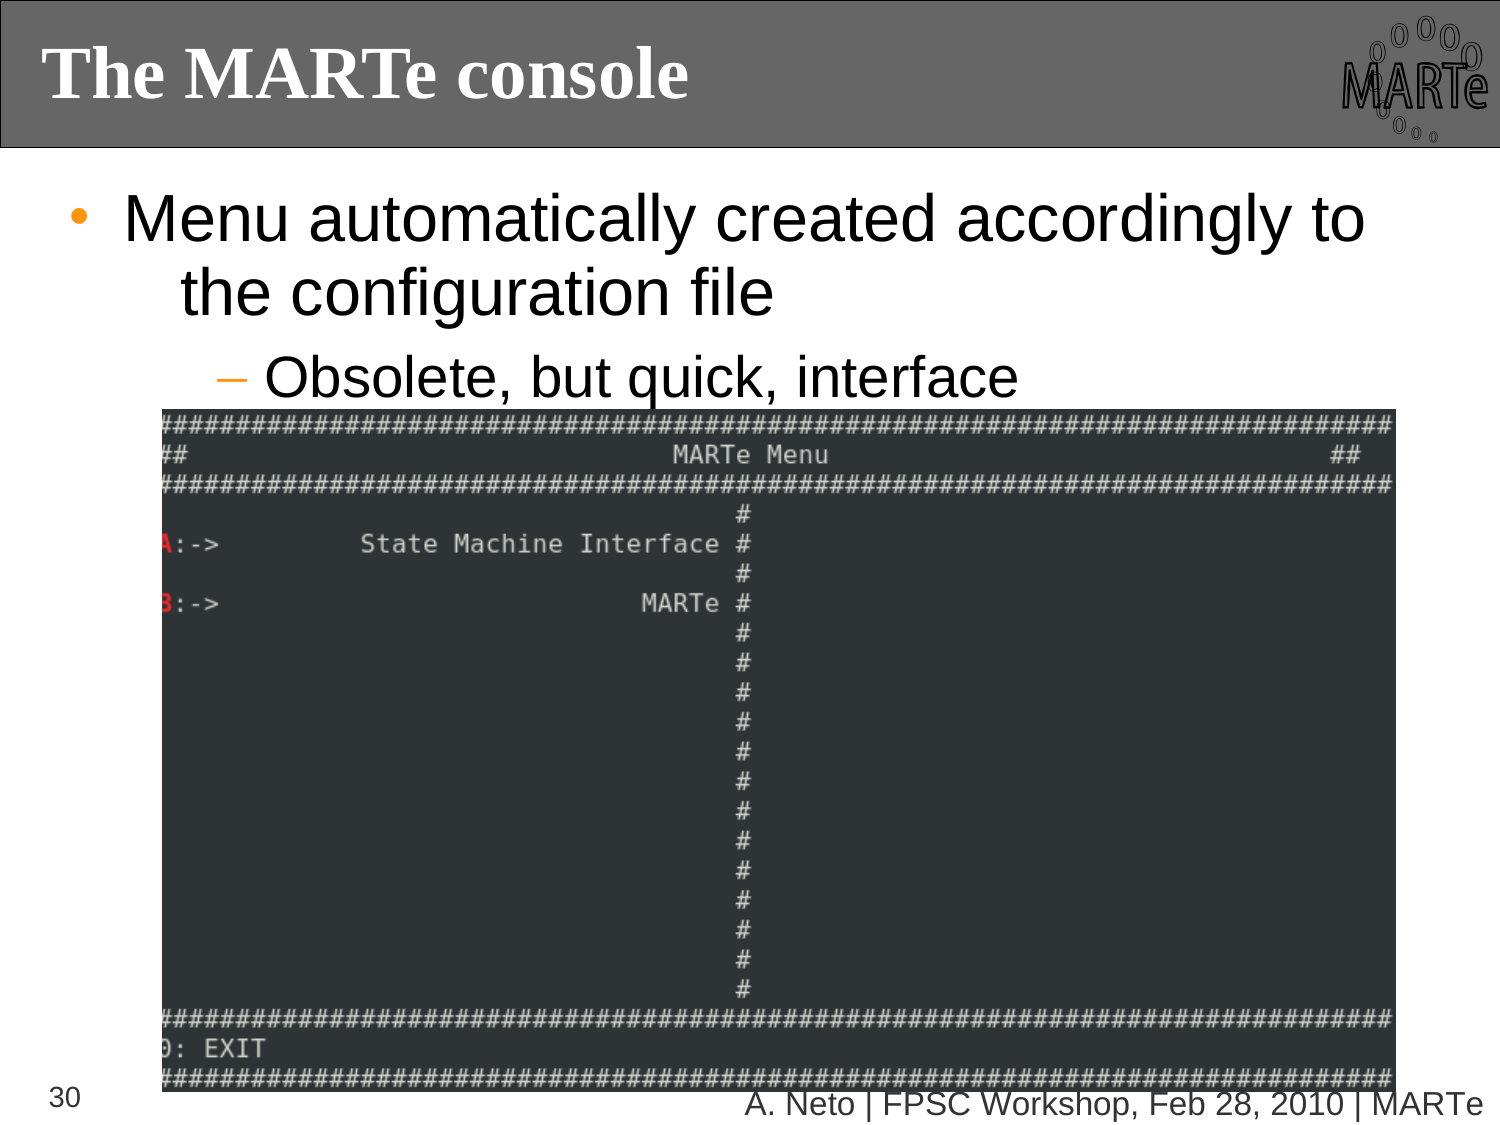

# The MARTe console
Menu automatically created accordingly to the configuration file
Obsolete, but quick, interface